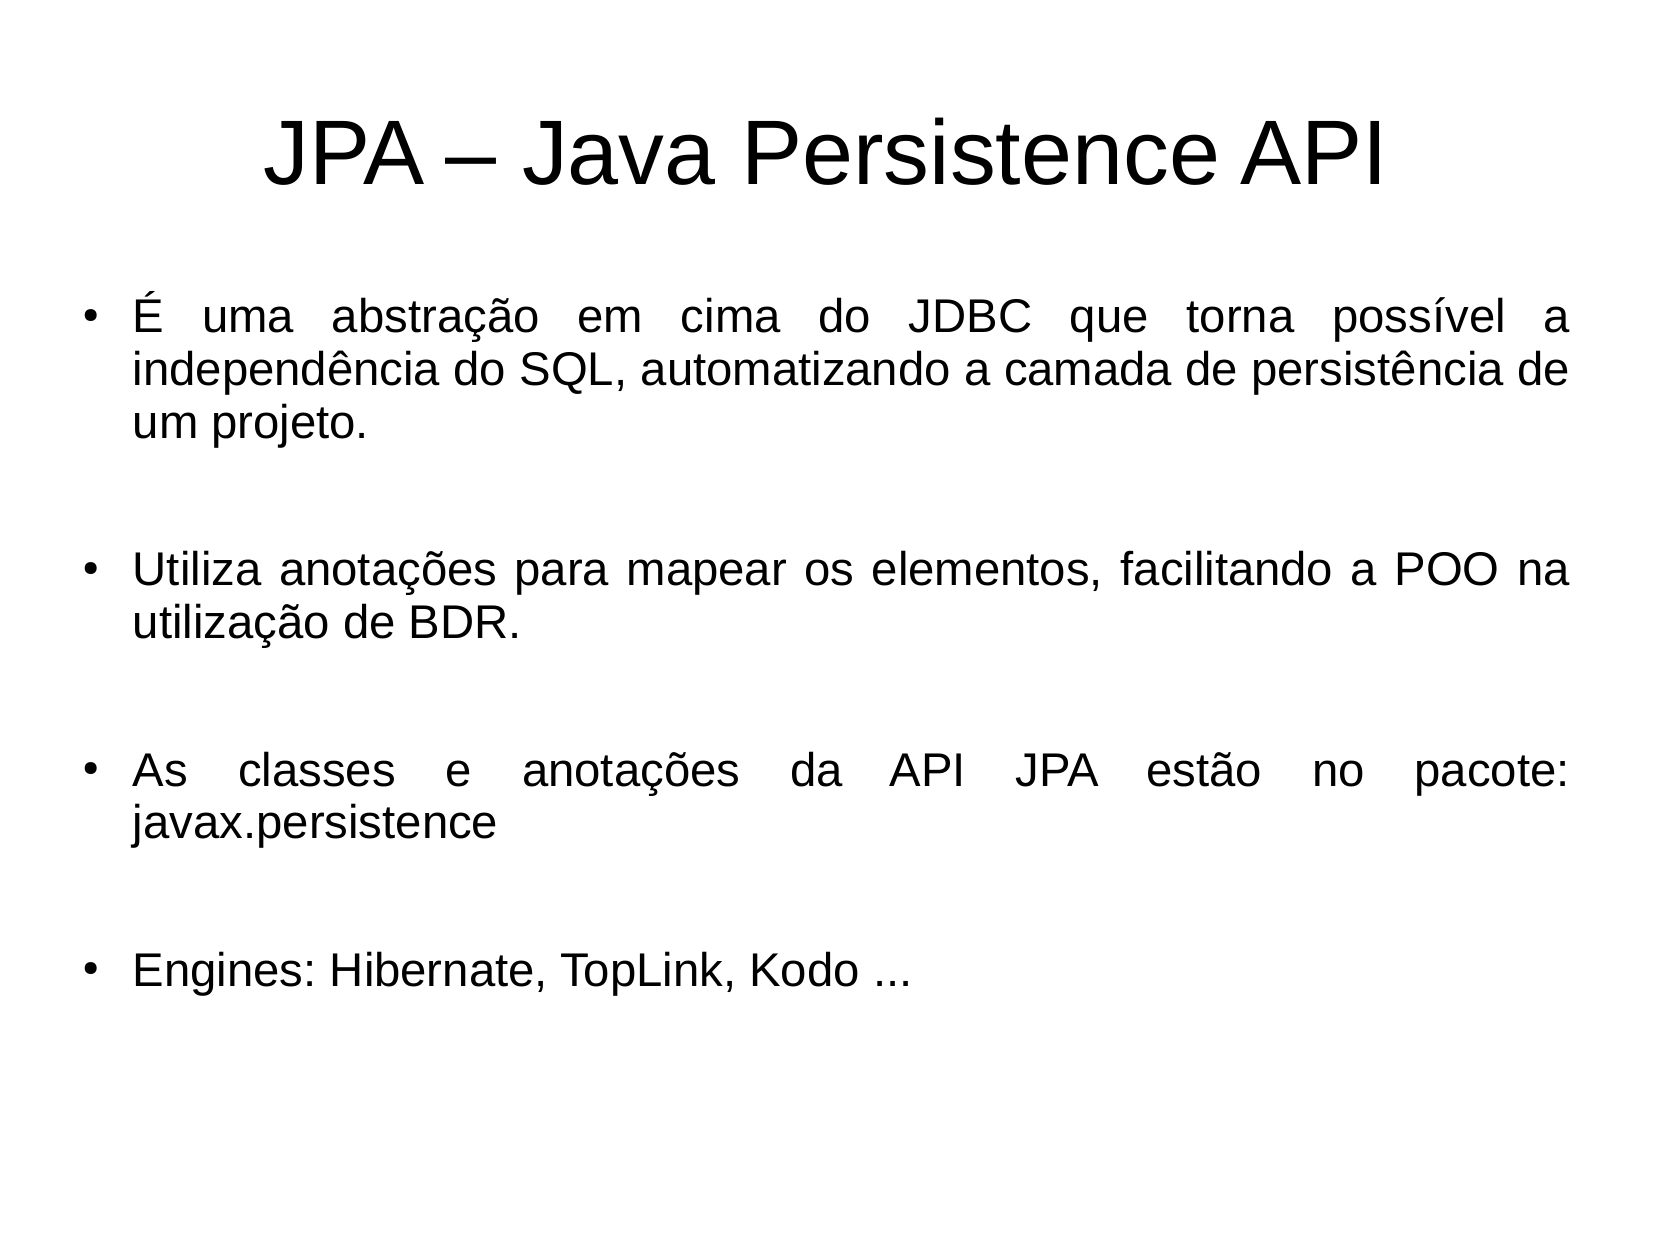

# JPA – Java Persistence API
É uma abstração em cima do JDBC que torna possível a independência do SQL, automatizando a camada de persistência de um projeto.
Utiliza anotações para mapear os elementos, facilitando a POO na utilização de BDR.
As classes e anotações da API JPA estão no pacote: javax.persistence
Engines: Hibernate, TopLink, Kodo ...